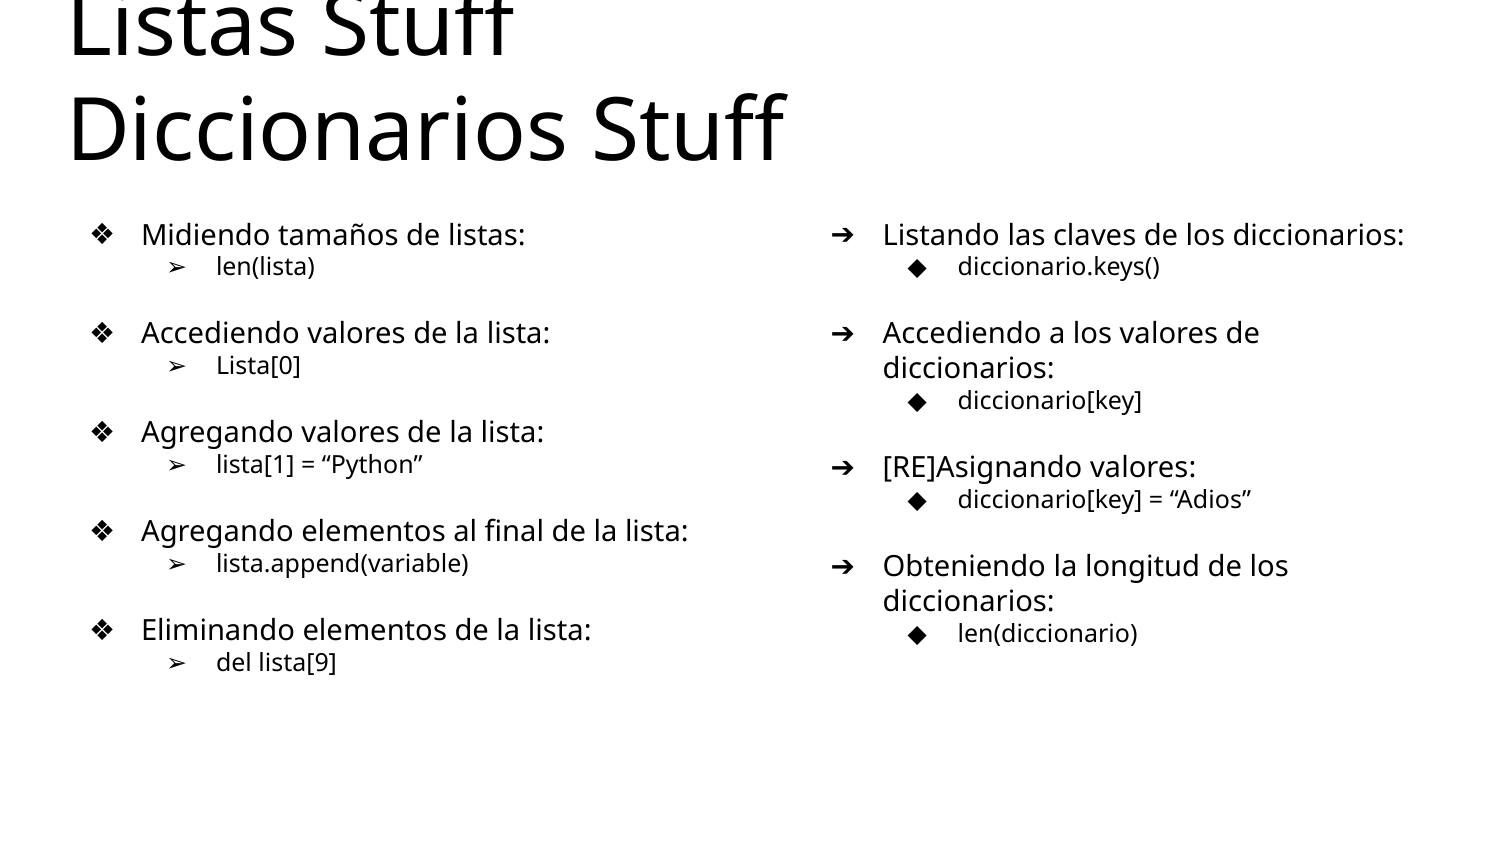

# Listas Stuff						Diccionarios Stuff
Midiendo tamaños de listas:
len(lista)
Accediendo valores de la lista:
Lista[0]
Agregando valores de la lista:
lista[1] = “Python”
Agregando elementos al final de la lista:
lista.append(variable)
Eliminando elementos de la lista:
del lista[9]
Listando las claves de los diccionarios:
diccionario.keys()
Accediendo a los valores de diccionarios:
diccionario[key]
[RE]Asignando valores:
diccionario[key] = “Adios”
Obteniendo la longitud de los diccionarios:
len(diccionario)